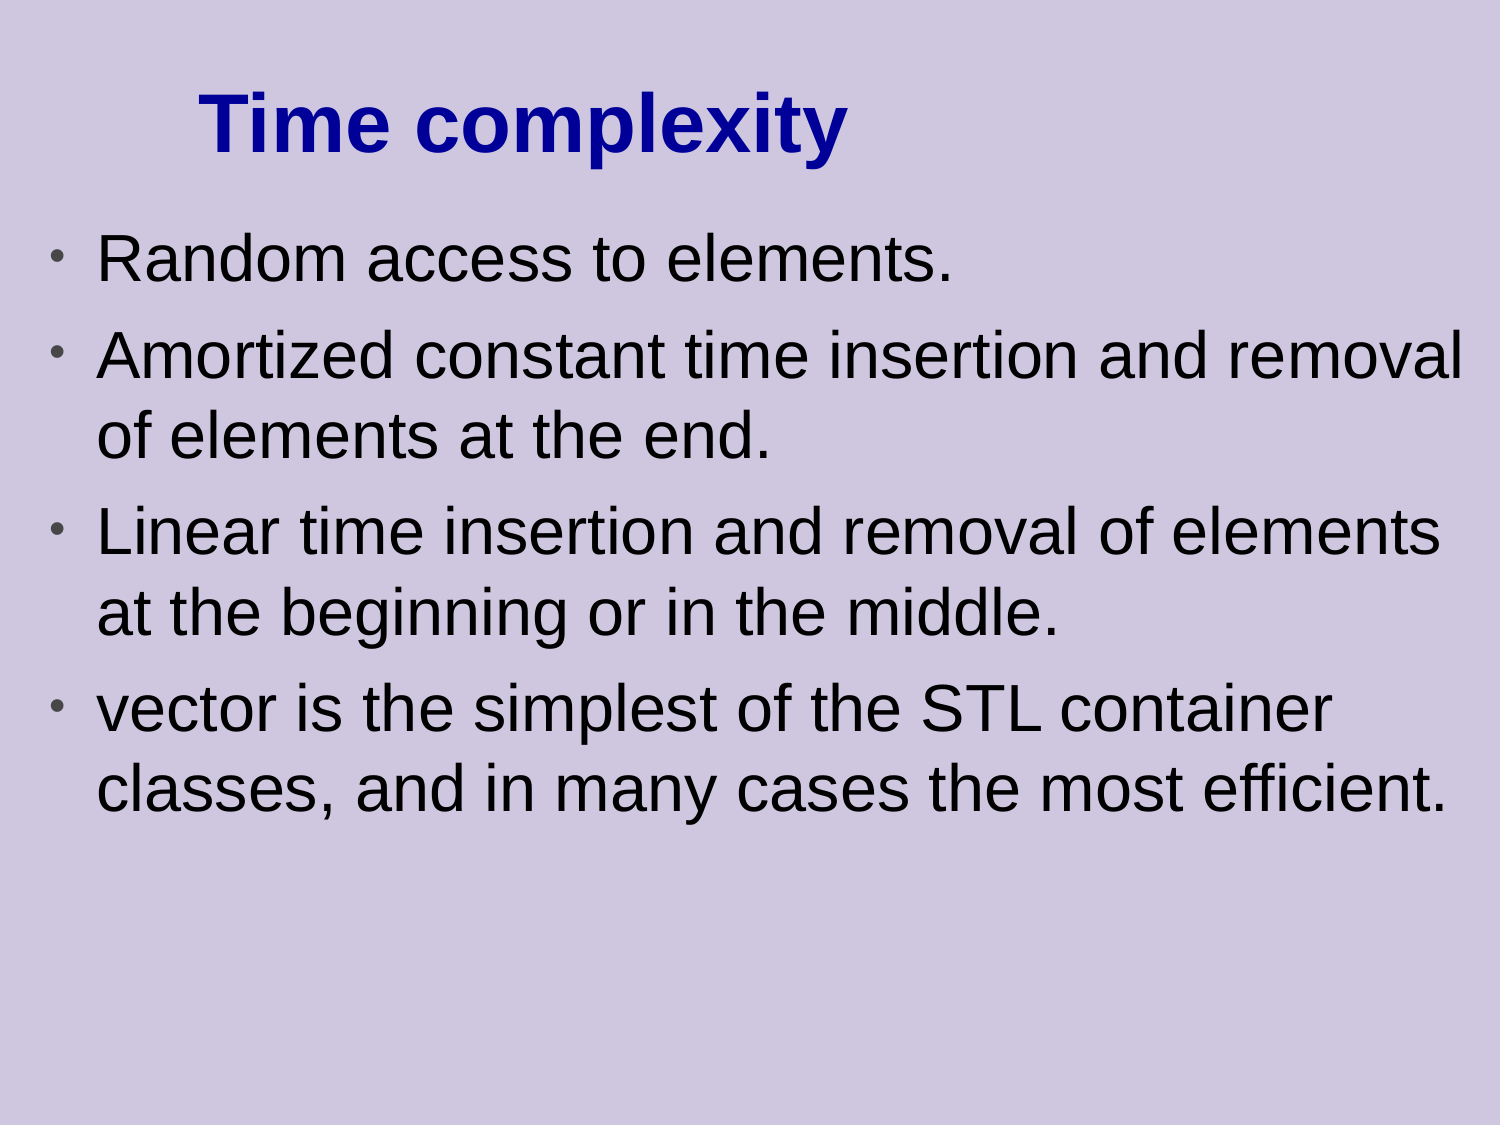

# Time complexity
Random access to elements.
Amortized constant time insertion and removal of elements at the end.
Linear time insertion and removal of elements at the beginning or in the middle.
vector is the simplest of the STL container classes, and in many cases the most efficient.